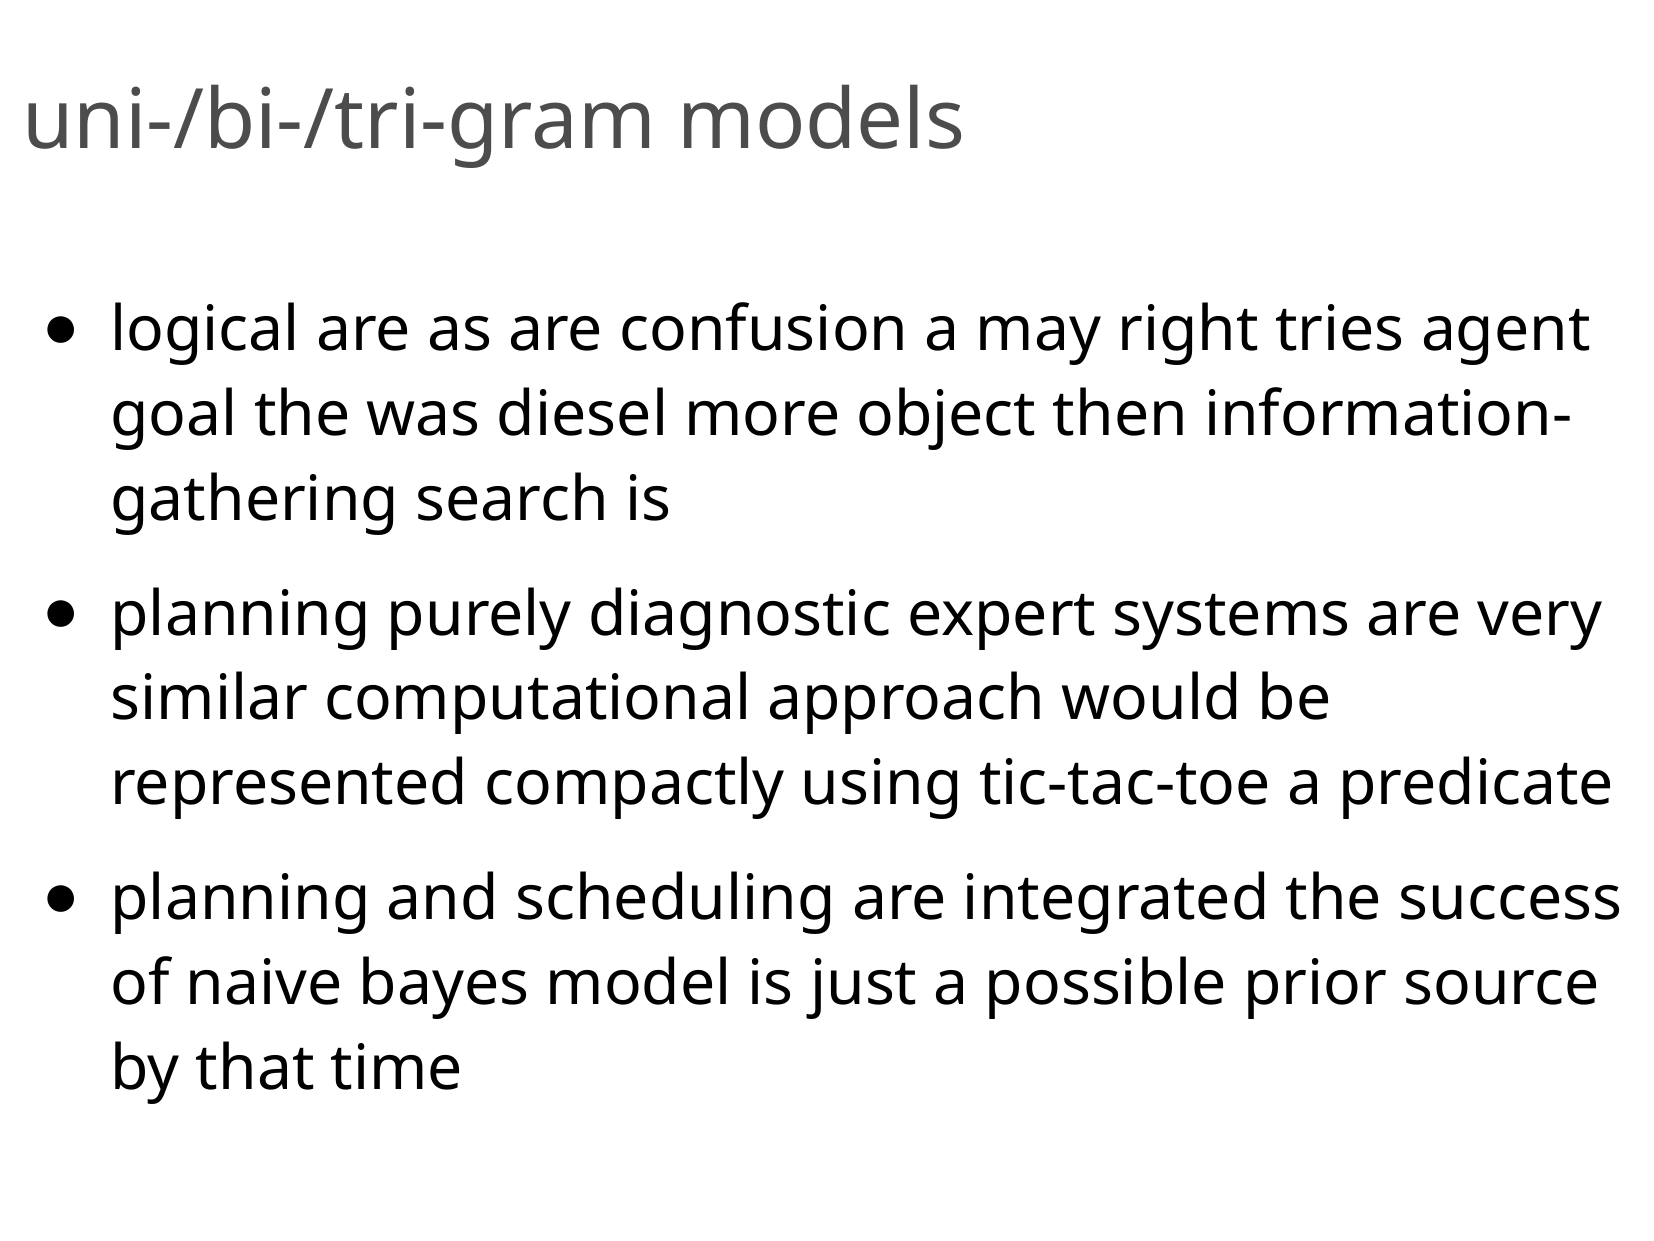

# uni-/bi-/tri-gram models
logical are as are confusion a may right tries agent goal the was diesel more object then information-gathering search is
planning purely diagnostic expert systems are very similar computational approach would be represented compactly using tic-tac-toe a predicate
planning and scheduling are integrated the success of naive bayes model is just a possible prior source by that time